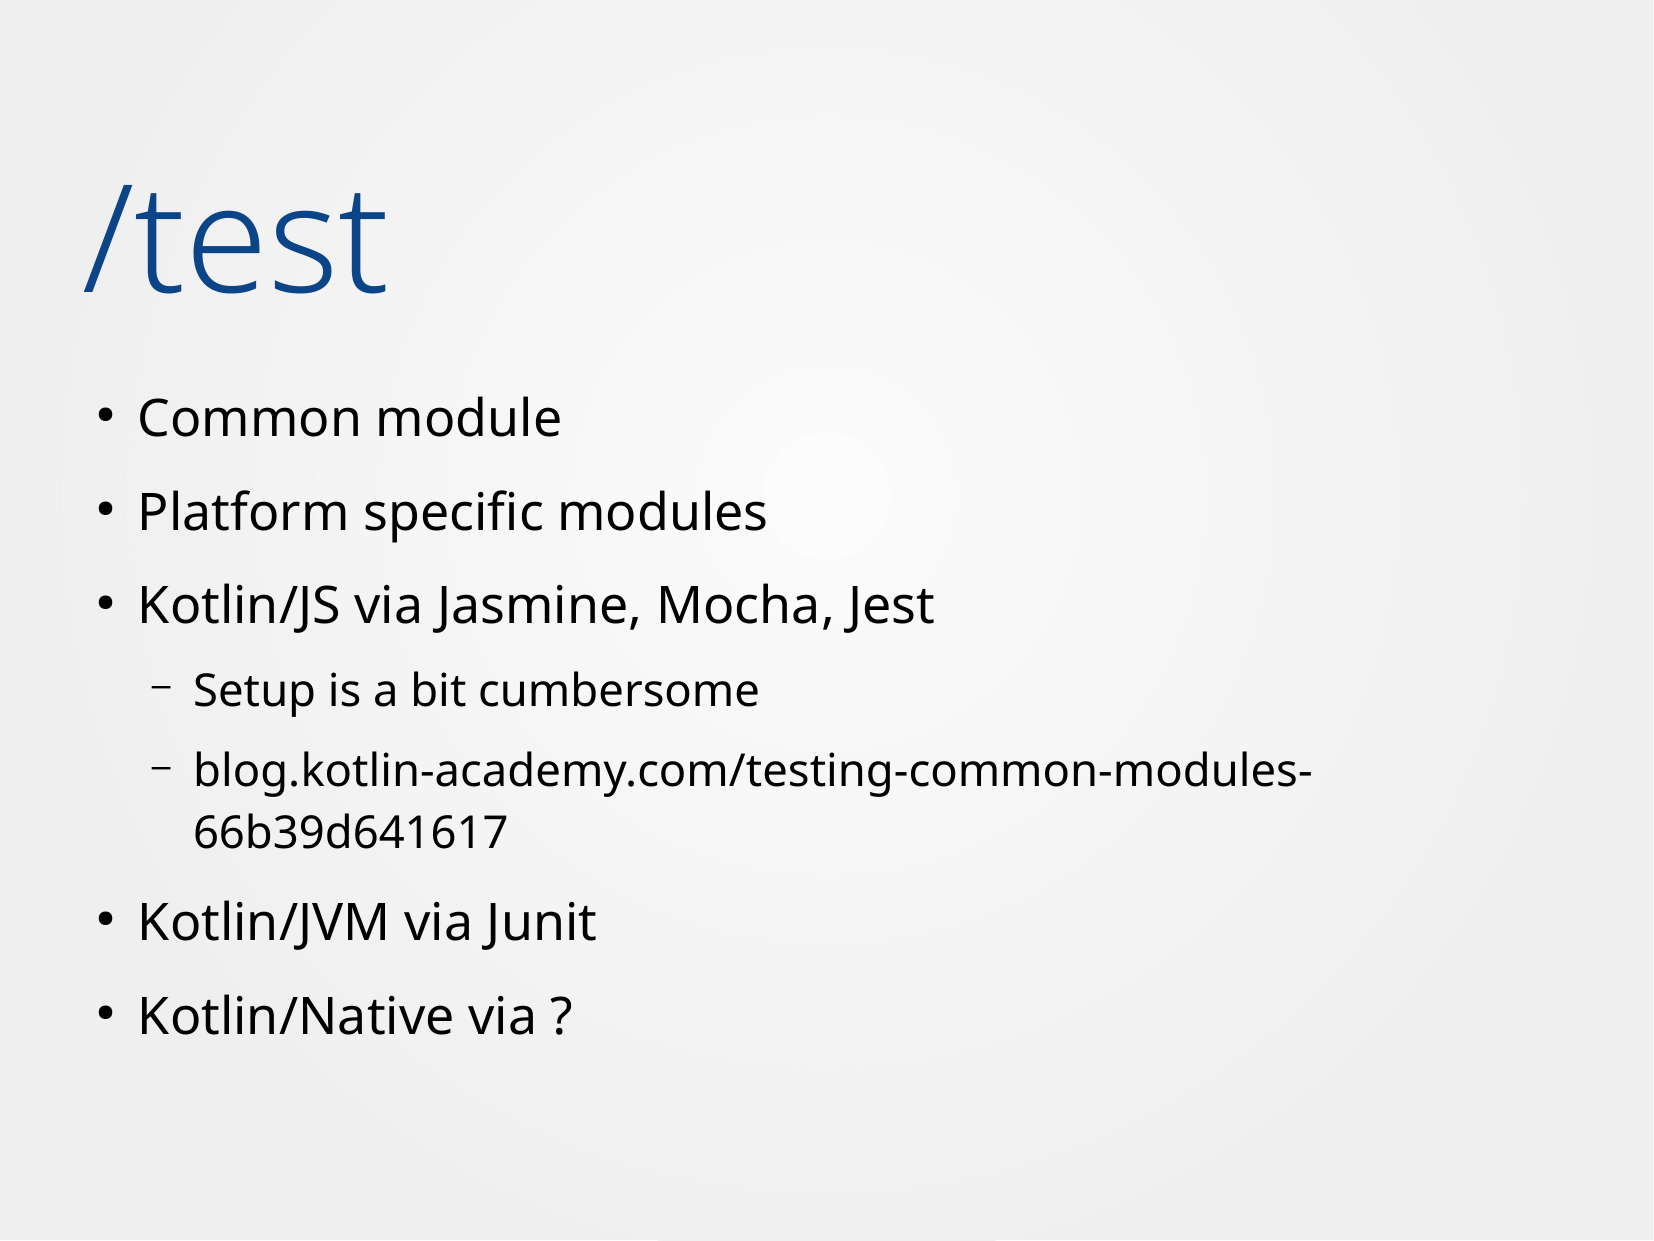

# /test
Common module
Platform specific modules
Kotlin/JS via Jasmine, Mocha, Jest
Setup is a bit cumbersome
blog.kotlin-academy.com/testing-common-modules-66b39d641617
Kotlin/JVM via Junit
Kotlin/Native via ?